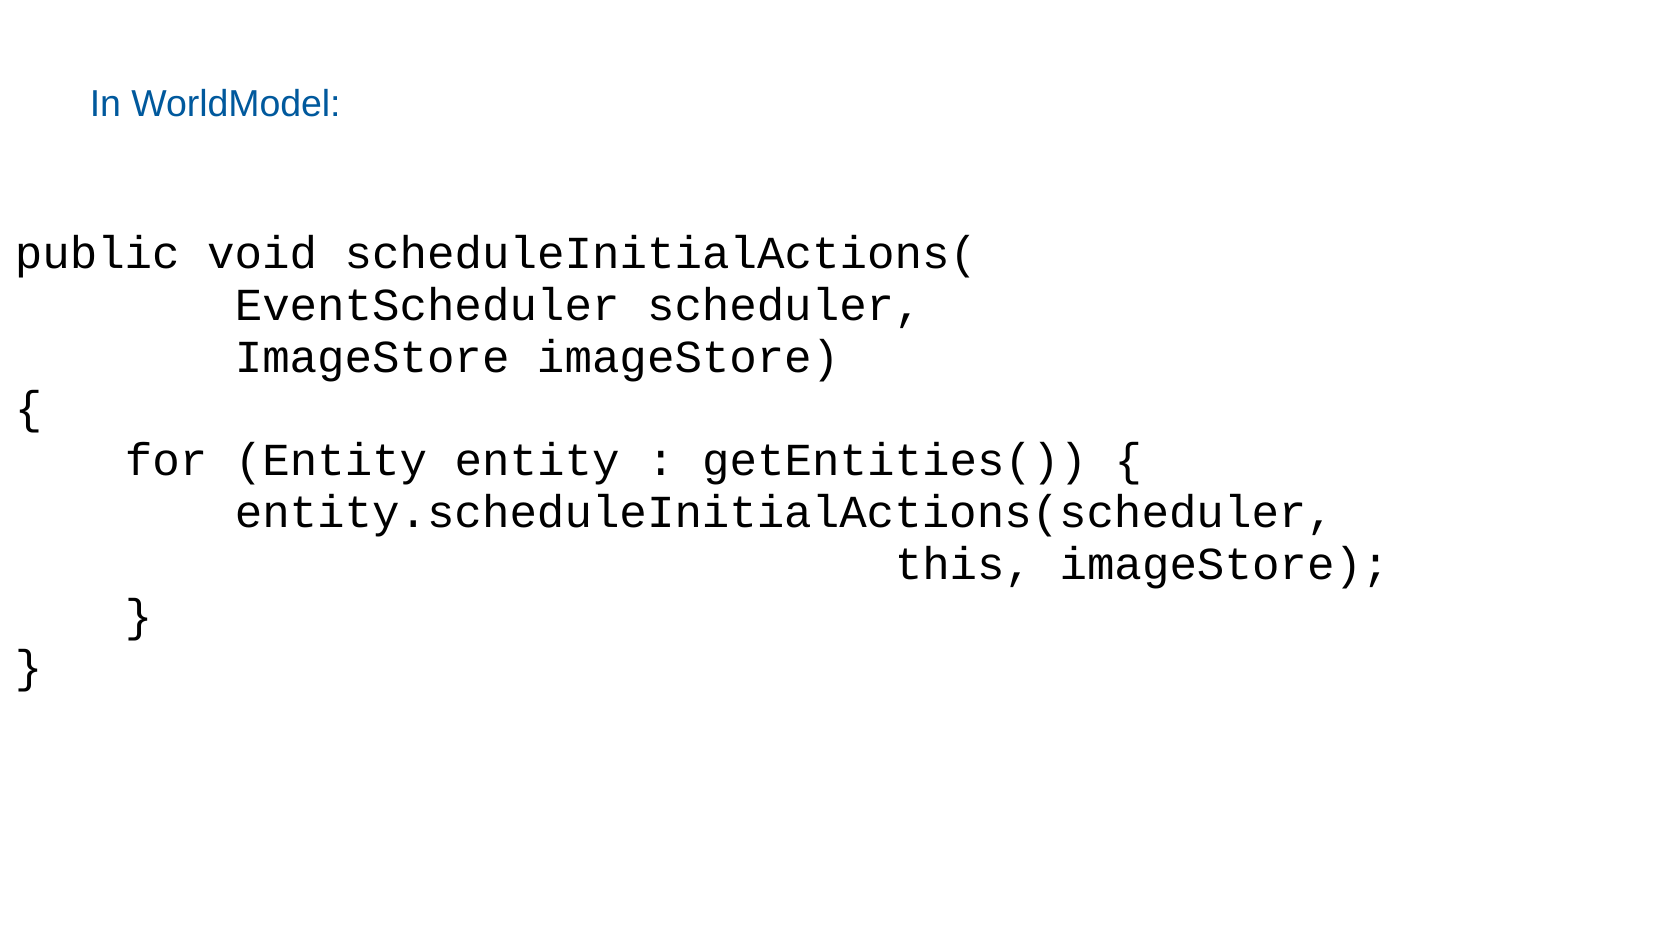

In WorldModel:
public void scheduleInitialActions(
 EventScheduler scheduler,
 ImageStore imageStore)
{
 for (Entity entity : getEntities()) {
 entity.scheduleInitialActions(scheduler,
 this, imageStore);
 }
}